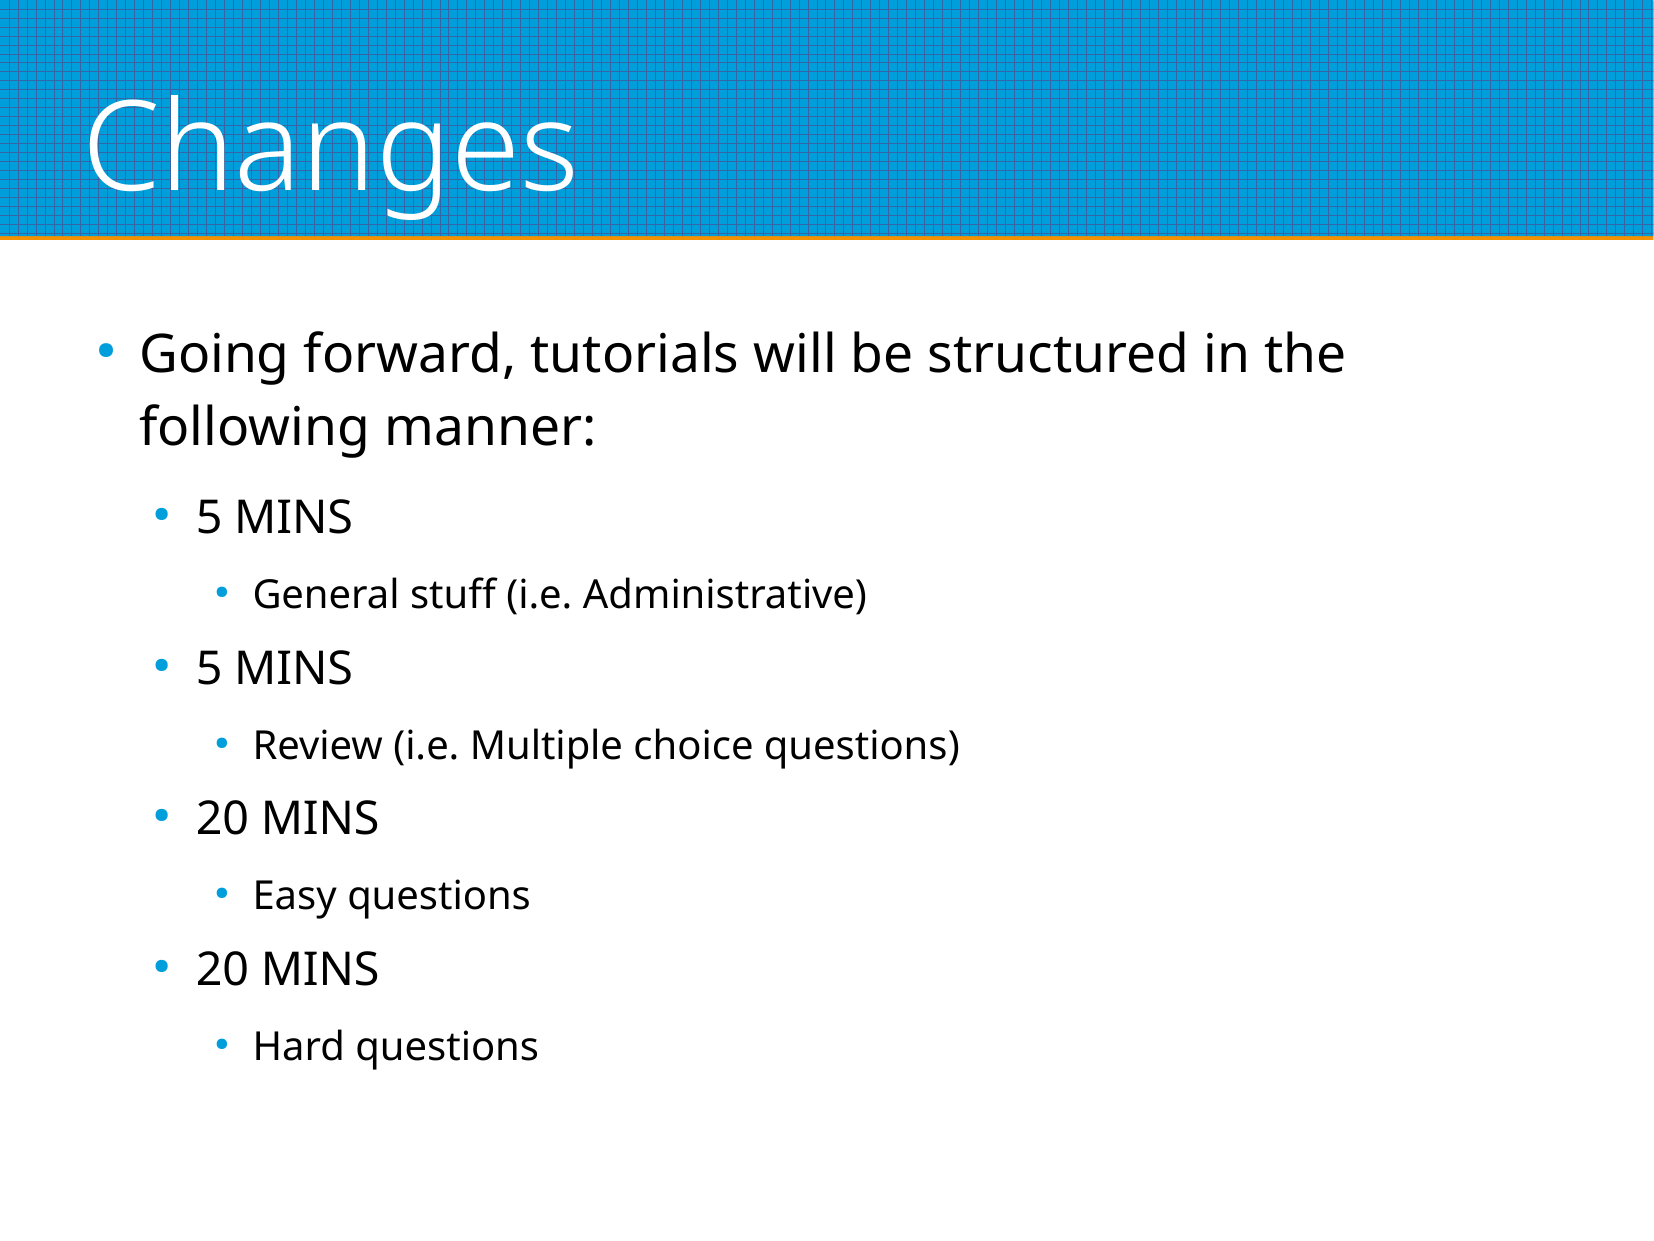

# Changes
Going forward, tutorials will be structured in the following manner:
5 MINS
General stuff (i.e. Administrative)
5 MINS
Review (i.e. Multiple choice questions)
20 MINS
Easy questions
20 MINS
Hard questions